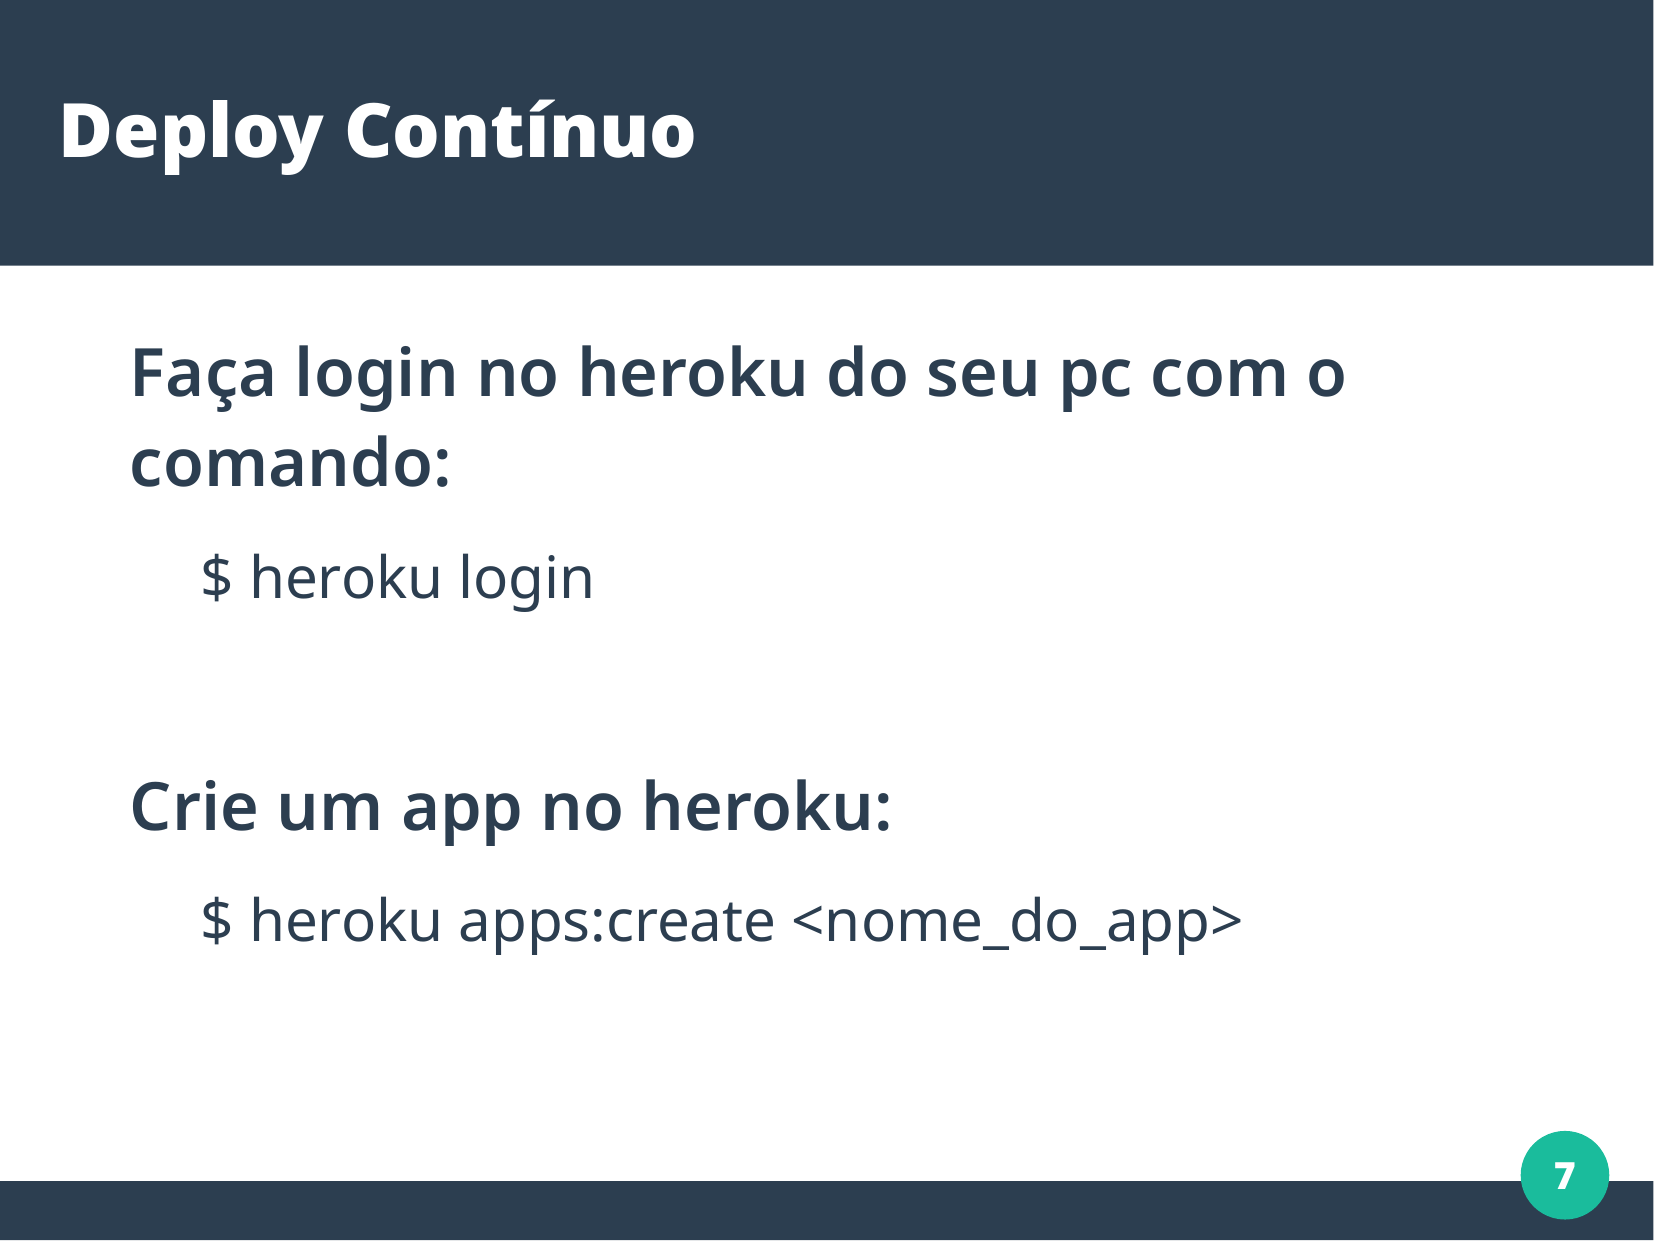

# Deploy Contínuo
Faça login no heroku do seu pc com o comando:
$ heroku login
Crie um app no heroku:
$ heroku apps:create <nome_do_app>
7